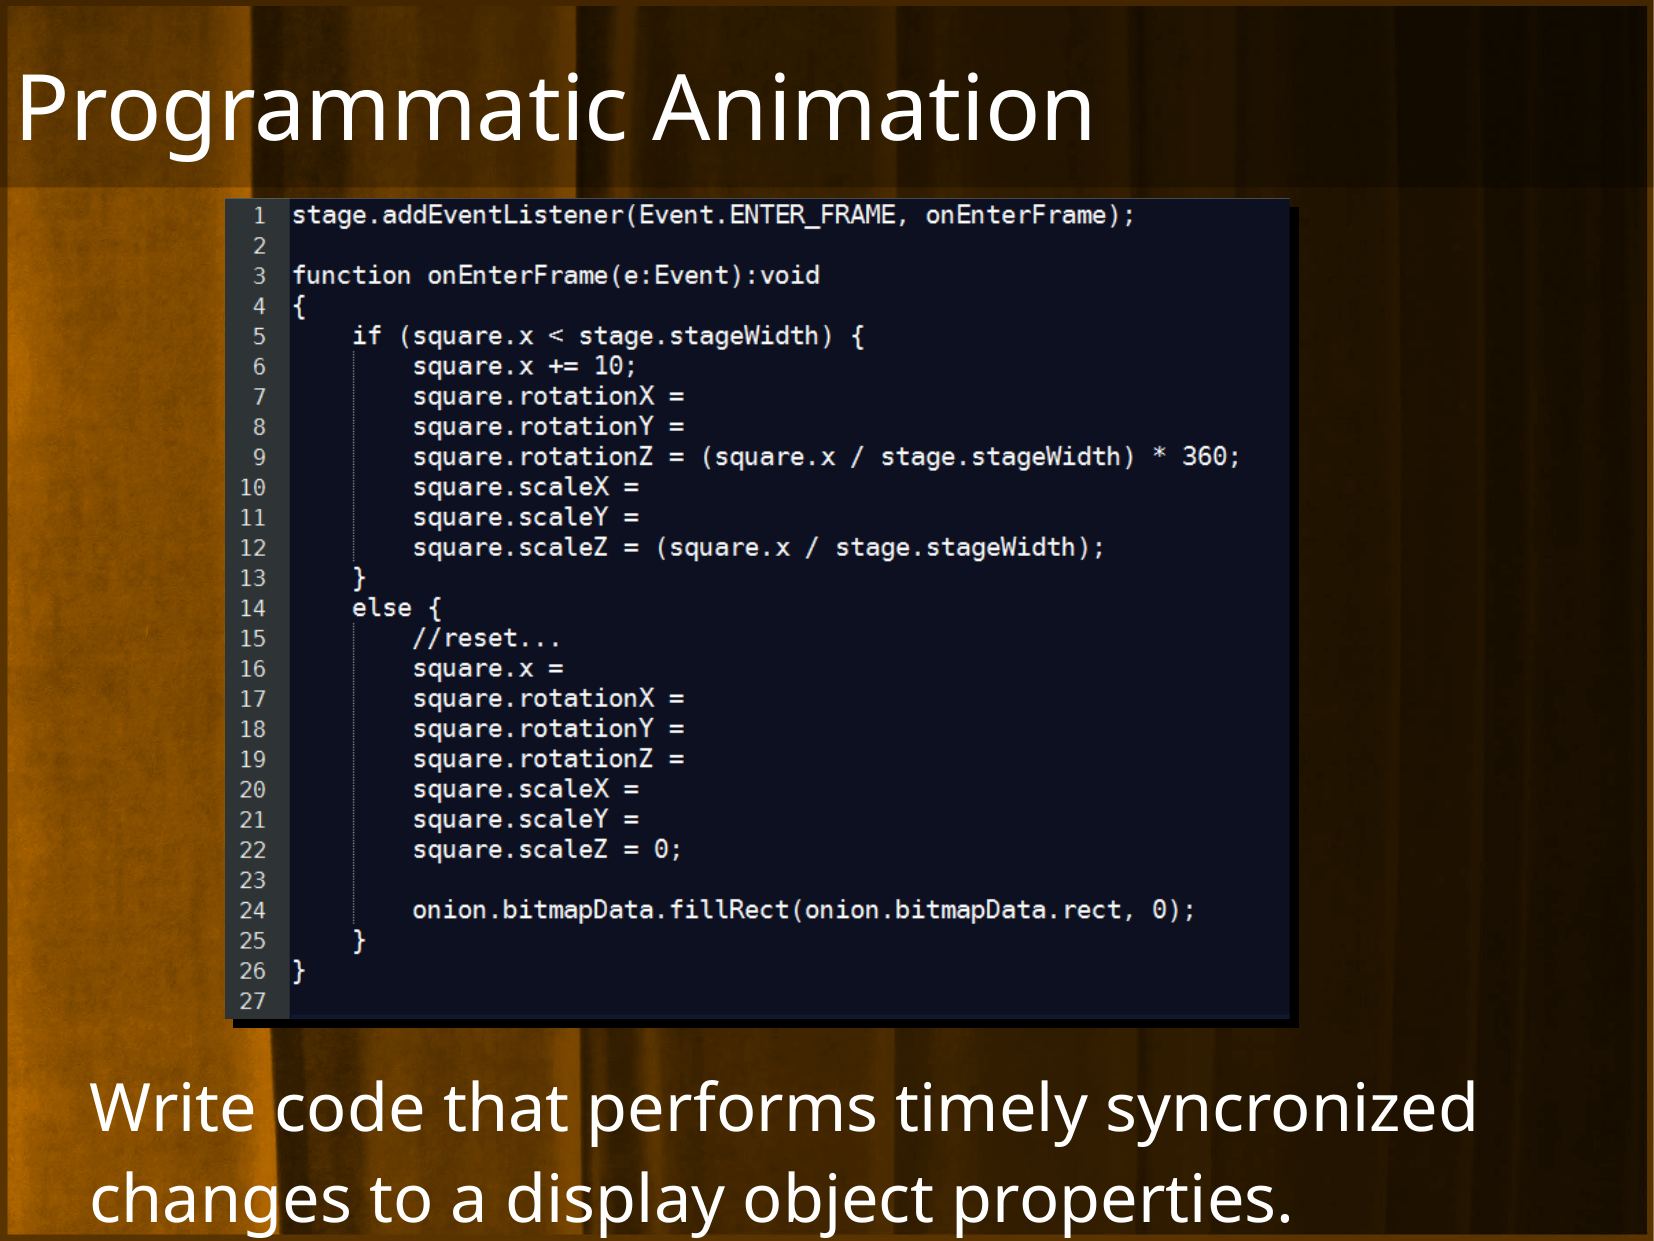

Programmatic Animation
Write code that performs timely syncronized changes to a display object properties.